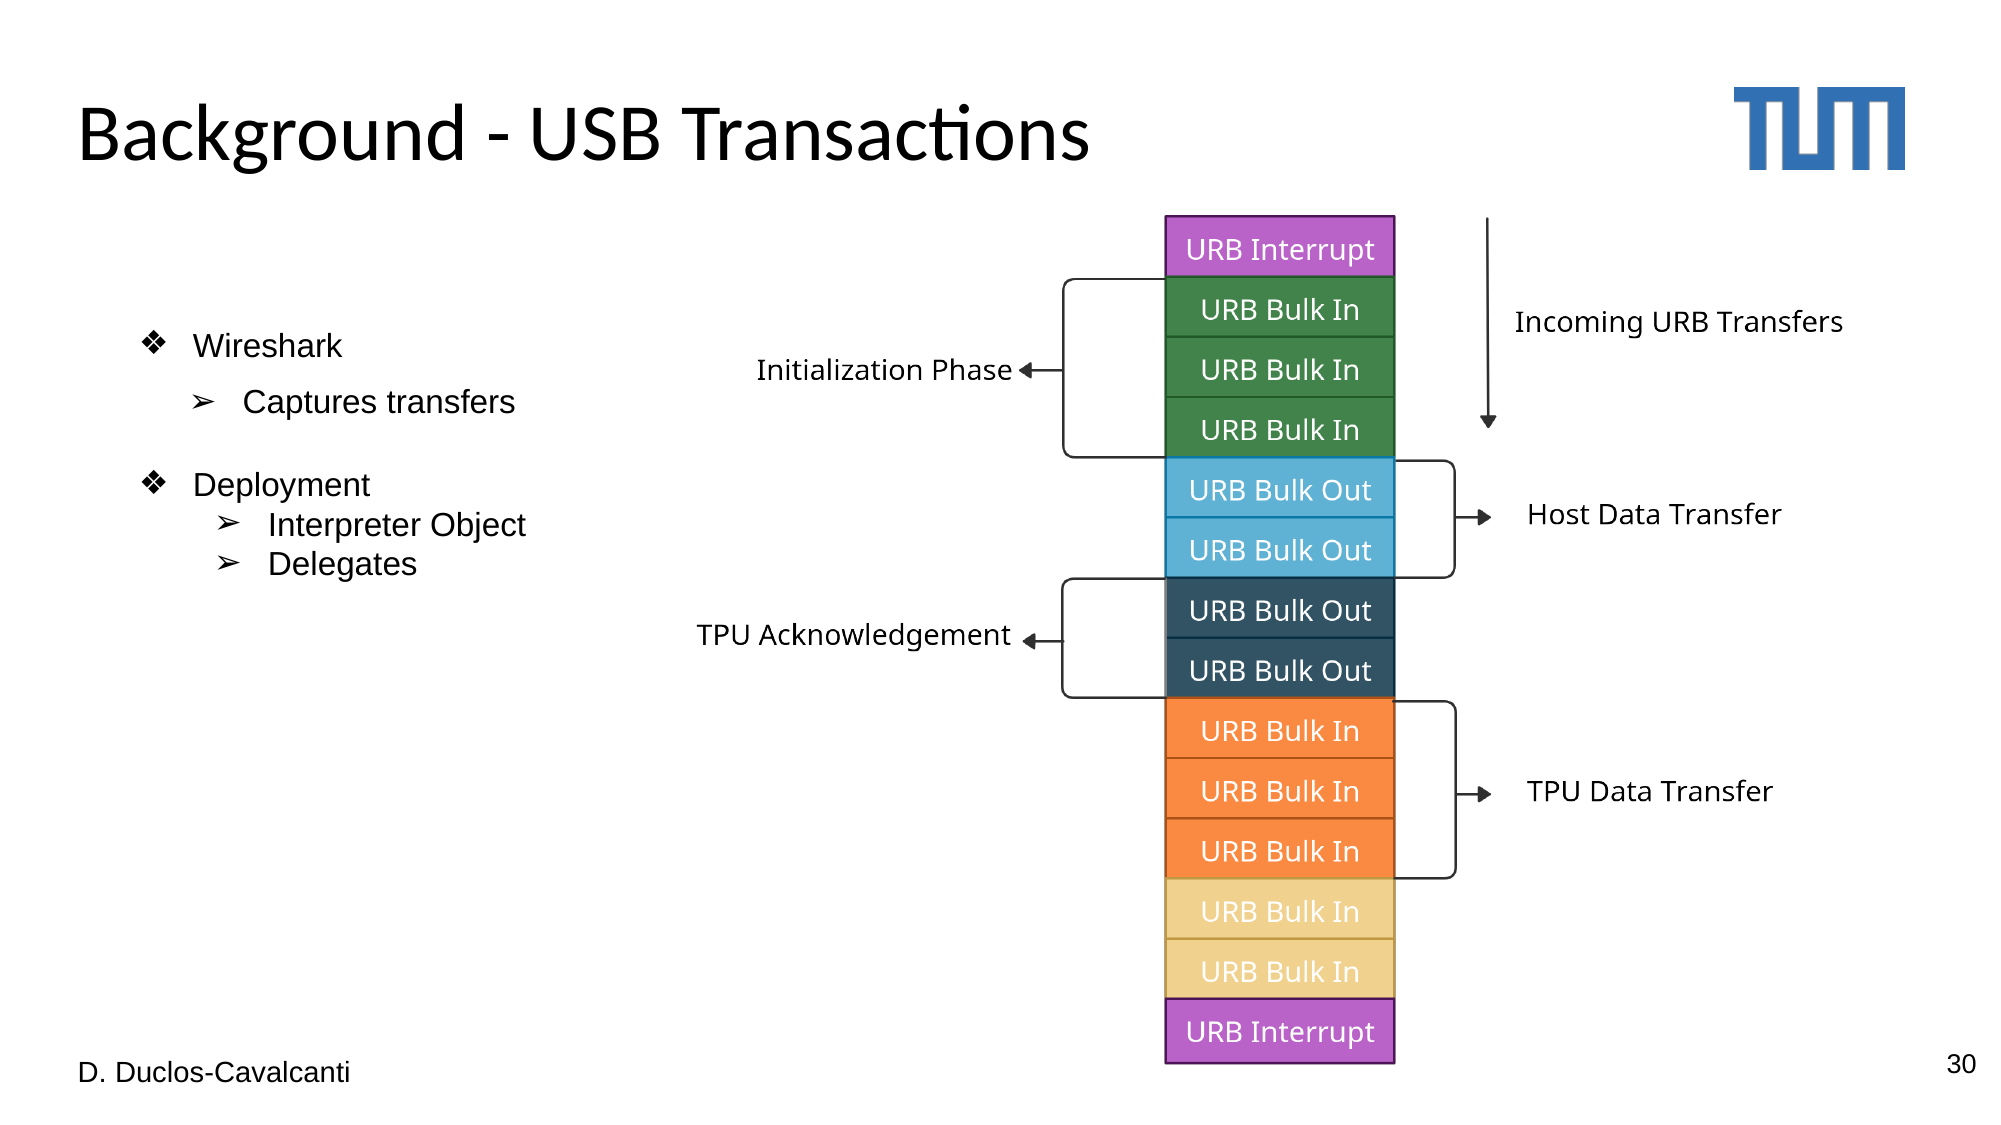

Background - USB Transactions
Wireshark
Captures transfers
Deployment
Interpreter Object
Delegates
D. Duclos-Cavalcanti